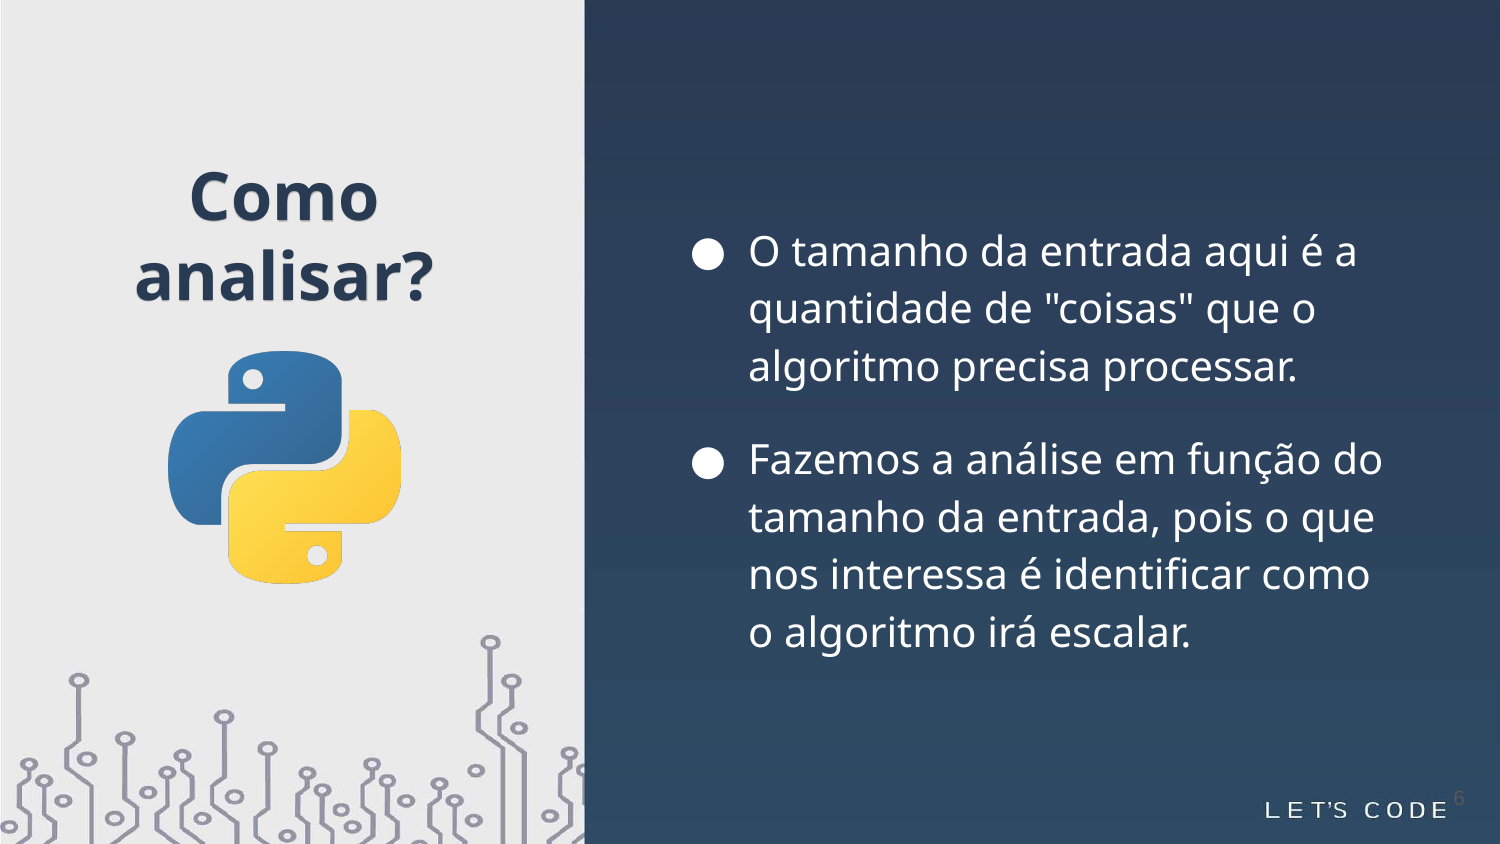

Como analisar?
O tamanho da entrada aqui é a quantidade de "coisas" que o algoritmo precisa processar.
Fazemos a análise em função do tamanho da entrada, pois o que nos interessa é identificar como o algoritmo irá escalar.